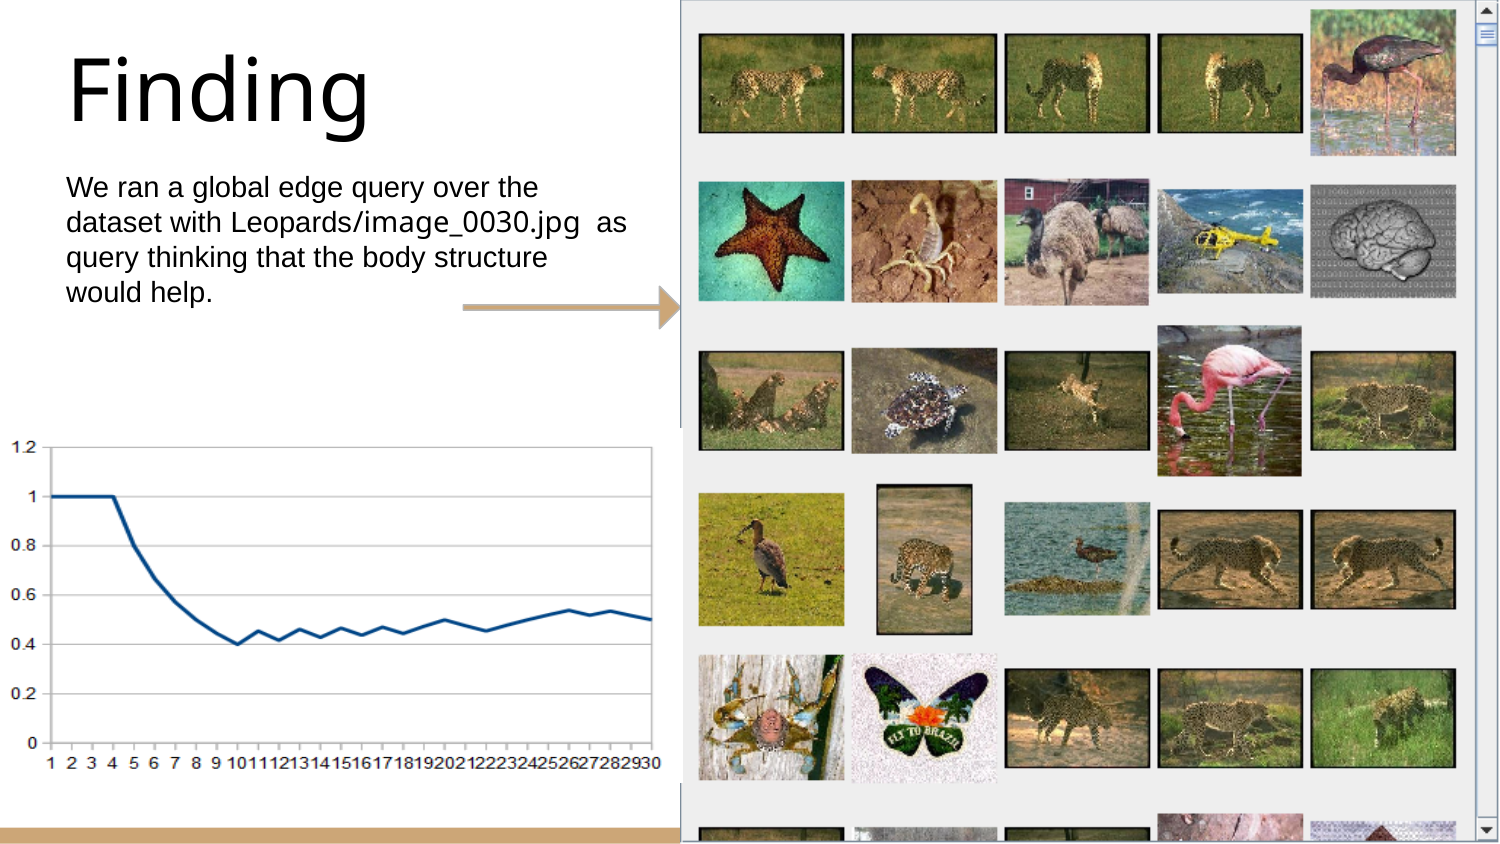

# Finding
We ran a global edge query over the dataset with Leopards/image_0030.jpg as query thinking that the body structure would help.